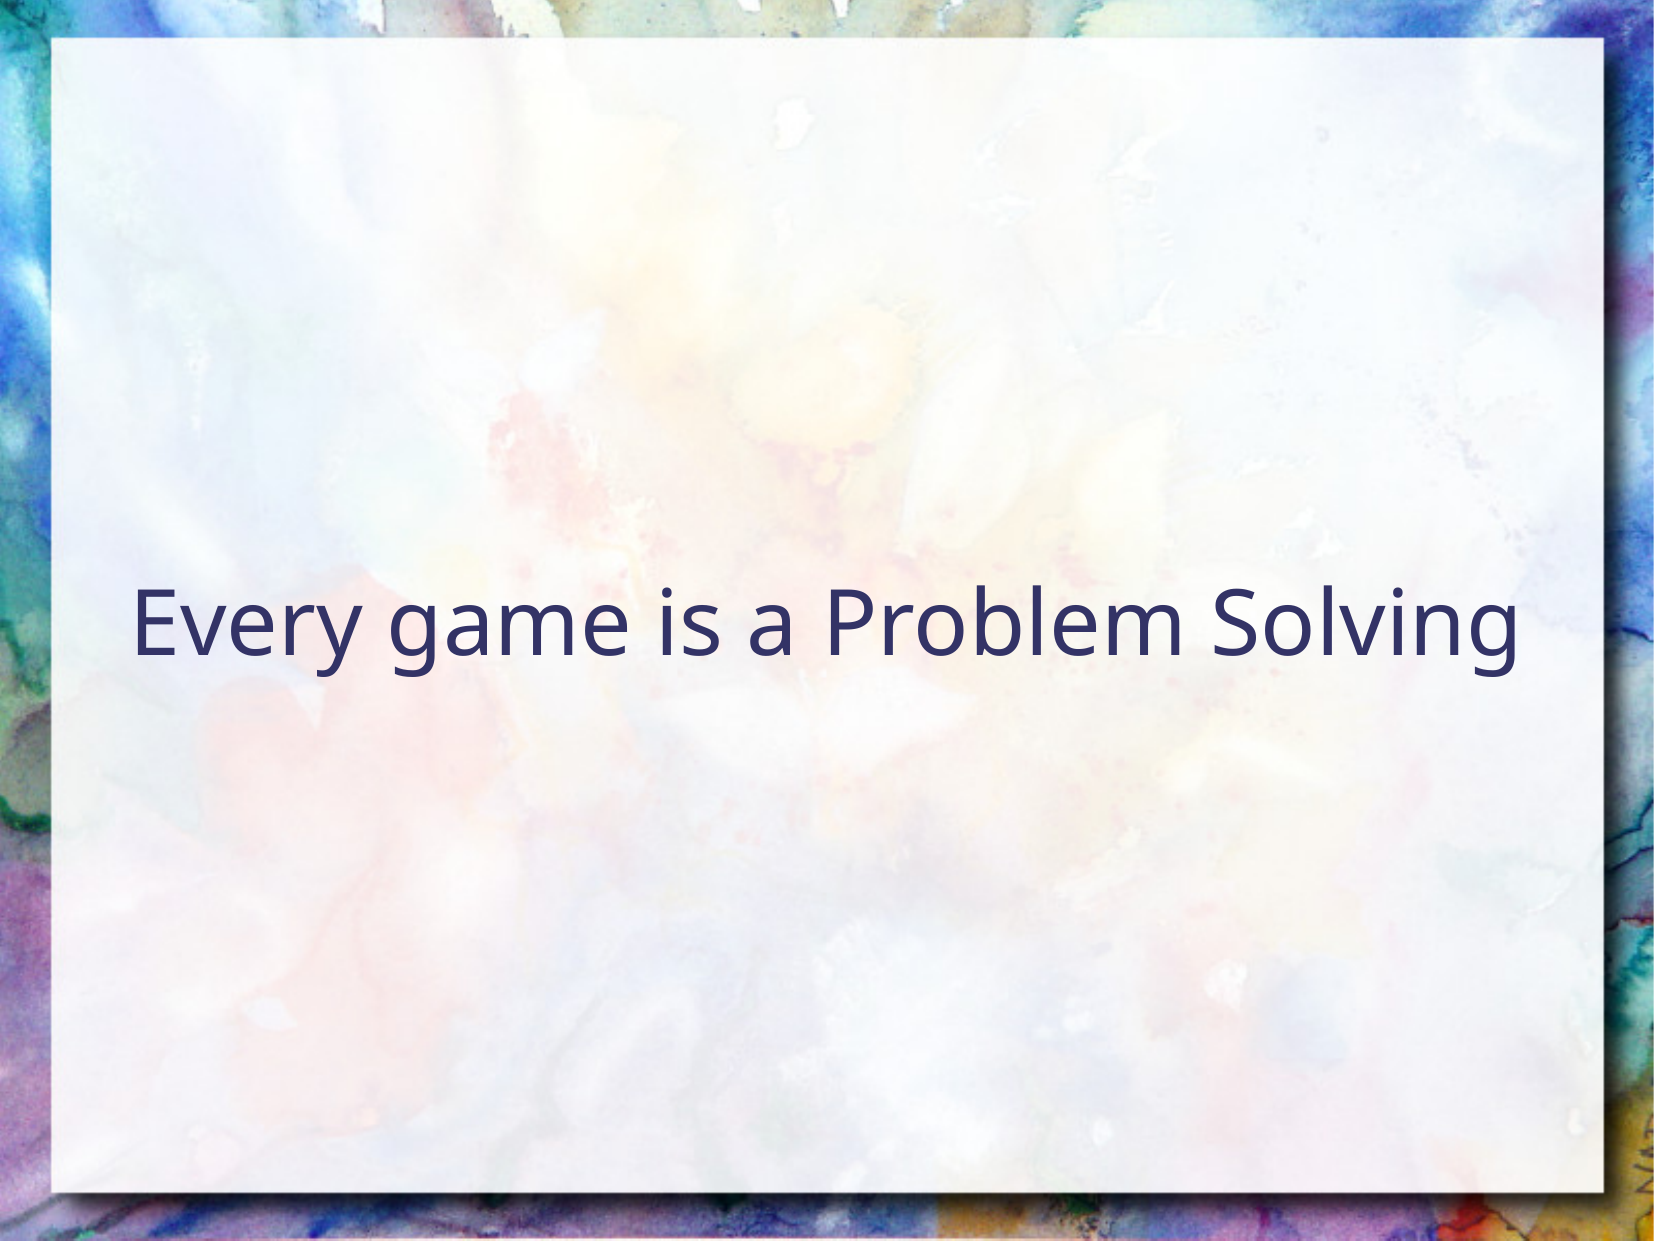

# Every game is a Problem Solving